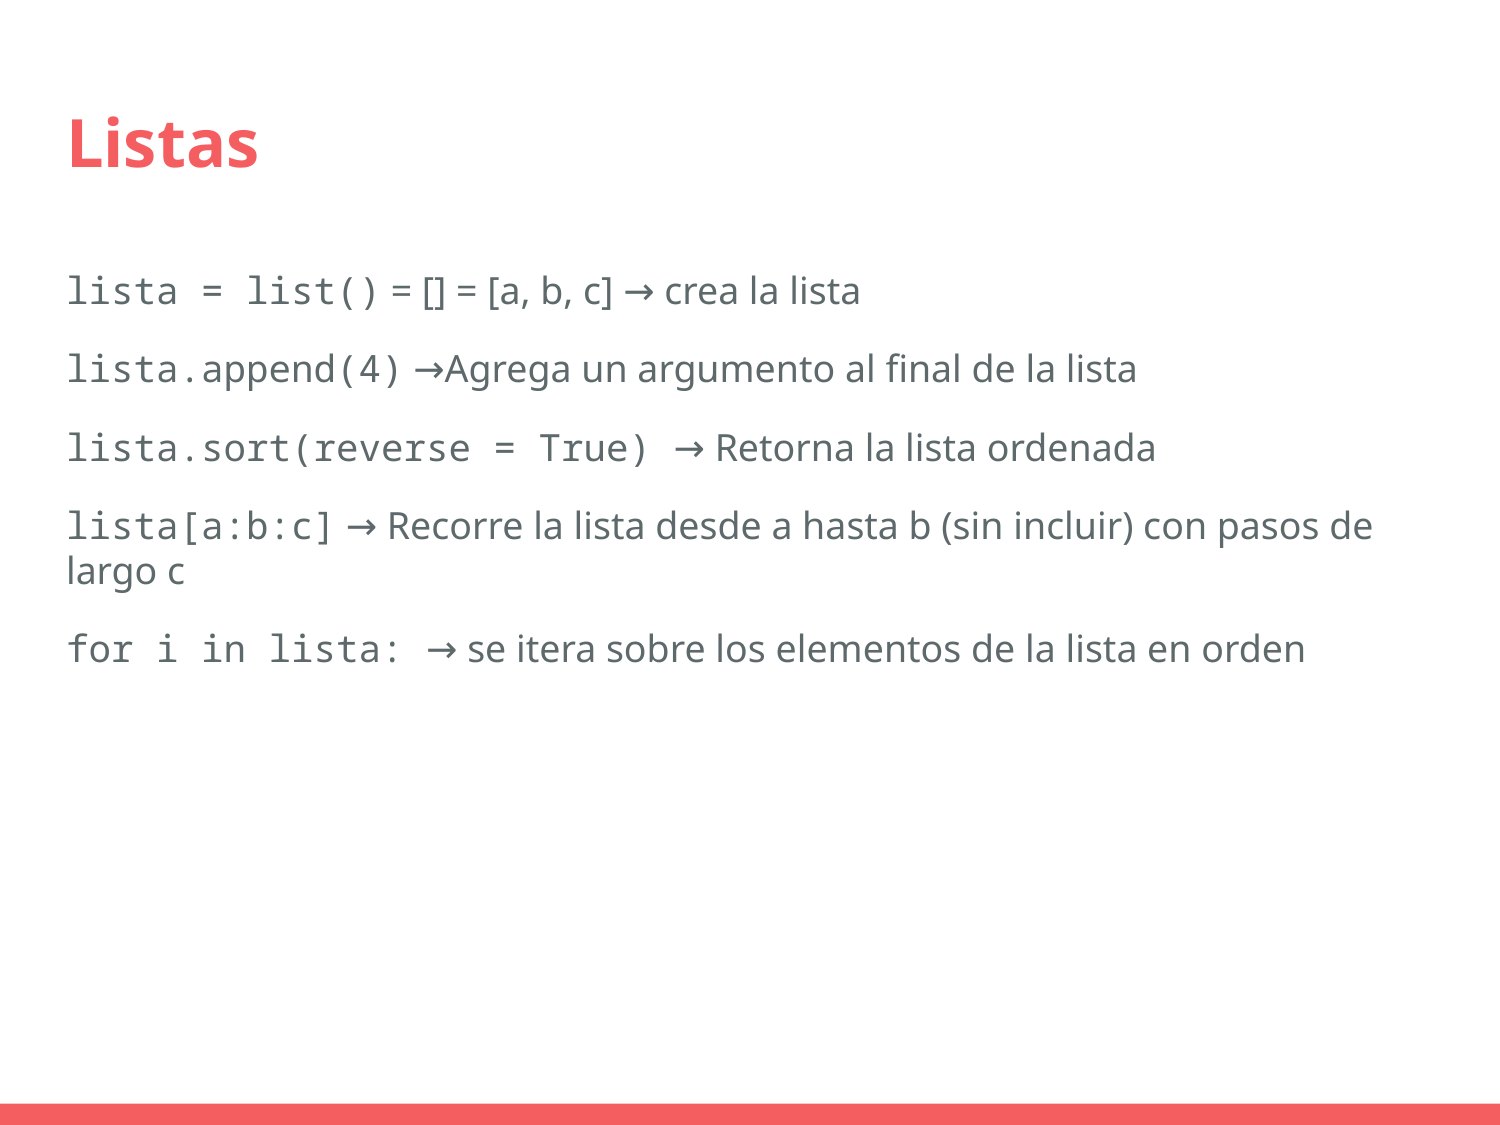

# Listas
lista = list() = [] = [a, b, c] → crea la lista
lista.append(4) →Agrega un argumento al final de la lista
lista.sort(reverse = True) → Retorna la lista ordenada
lista[a:b:c] → Recorre la lista desde a hasta b (sin incluir) con pasos de largo c
for i in lista: → se itera sobre los elementos de la lista en orden